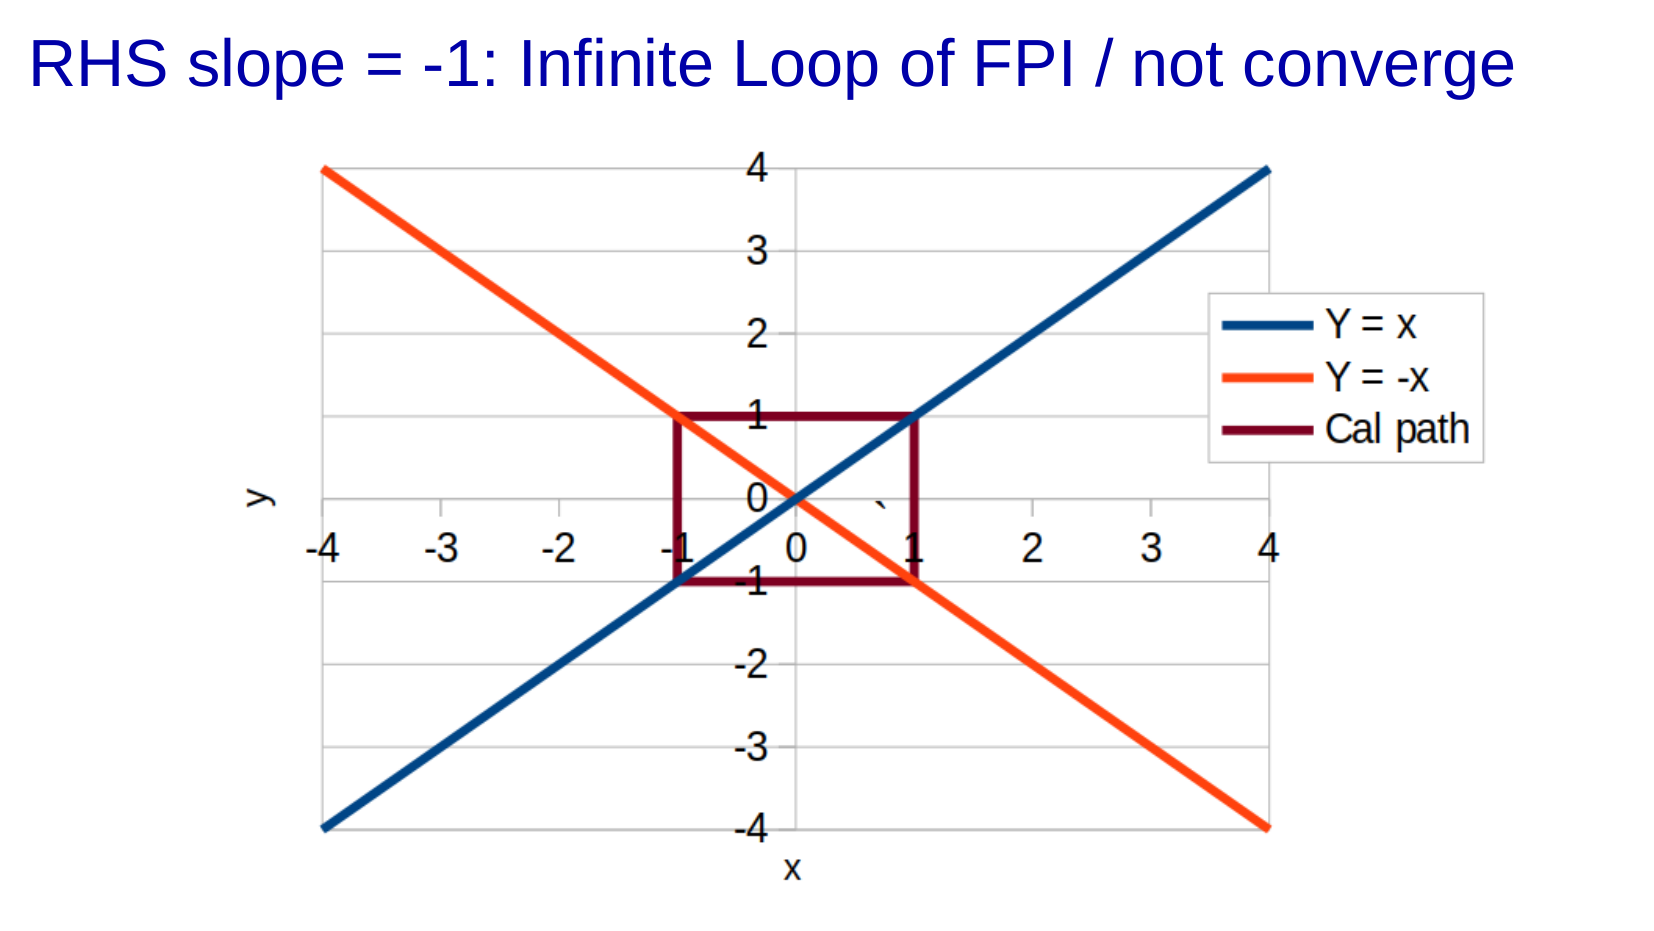

# RHS slope = -1: Infinite Loop of FPI / not converge